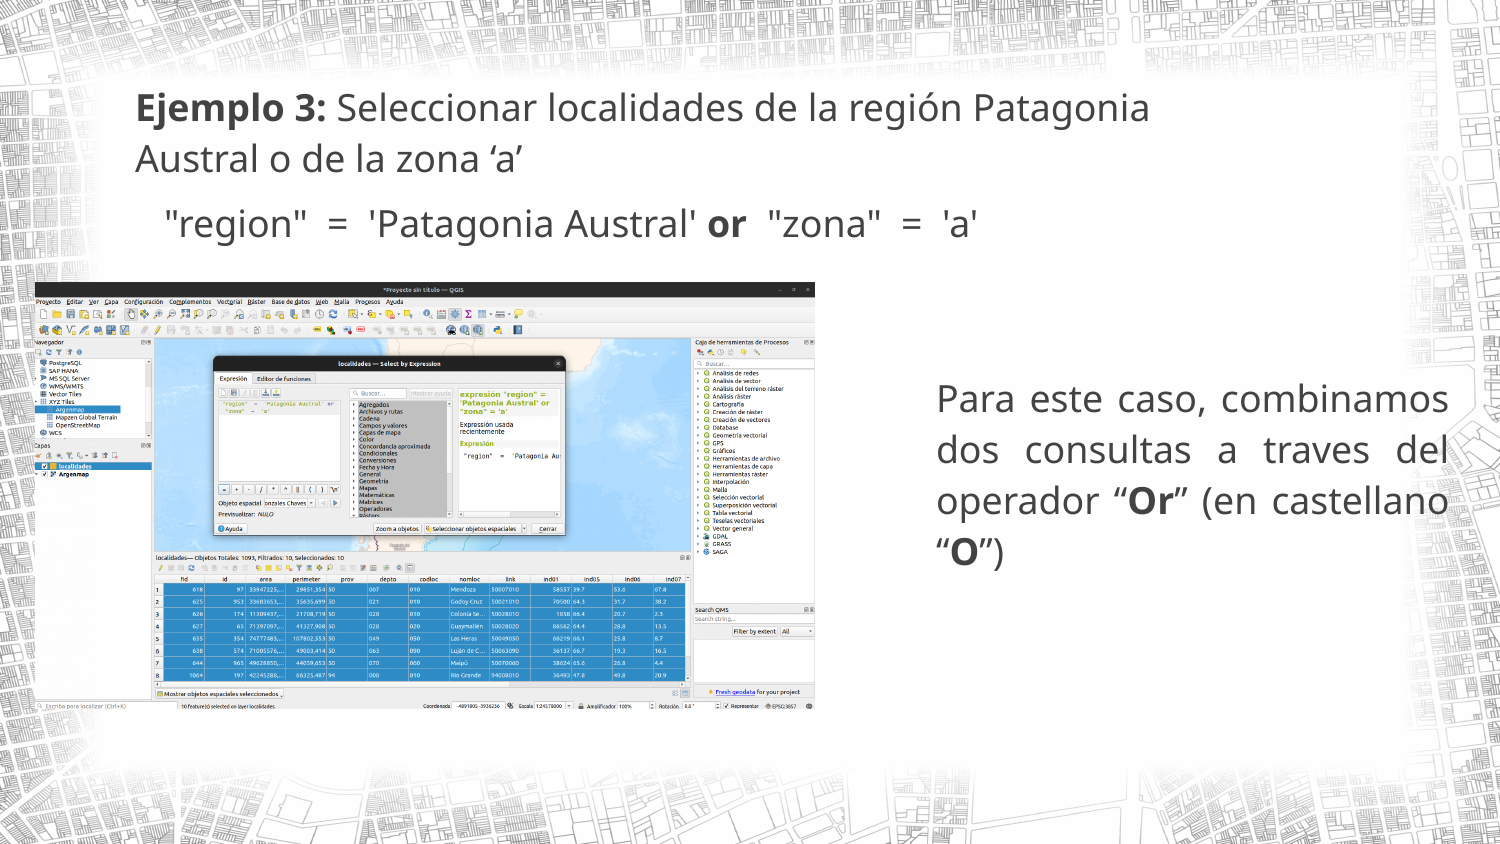

Ejemplo 3: Seleccionar localidades de la región Patagonia Austral o de la zona ‘a’
 "region" = 'Patagonia Austral' or "zona" = 'a'
Para este caso, combinamos dos consultas a traves del operador “Or” (en castellano “O”)